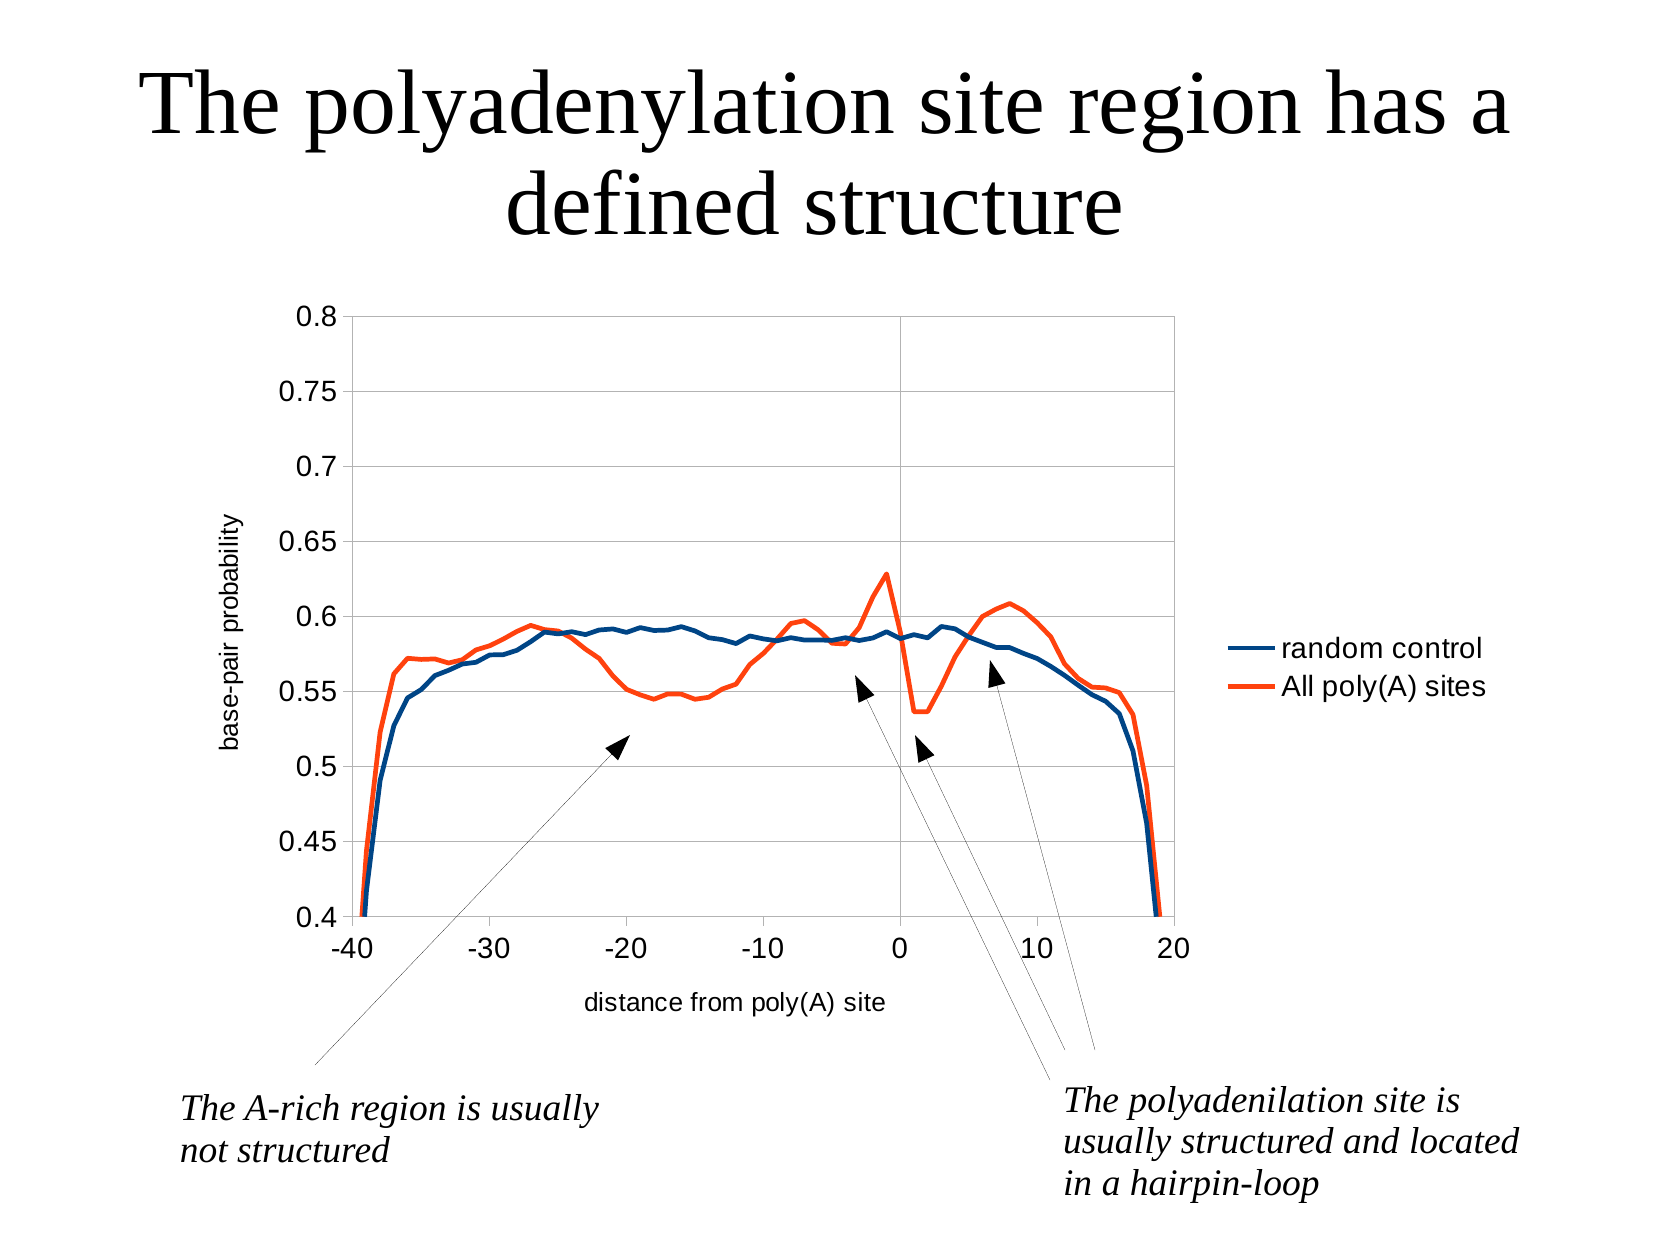

# The polyadenylation site region has a defined structure
### Chart
| Category | random control | All poly(A) sites |
|---|---|---|
The polyadenilation site is usually structured and located in a hairpin-loop
The A-rich region is usually
not structured